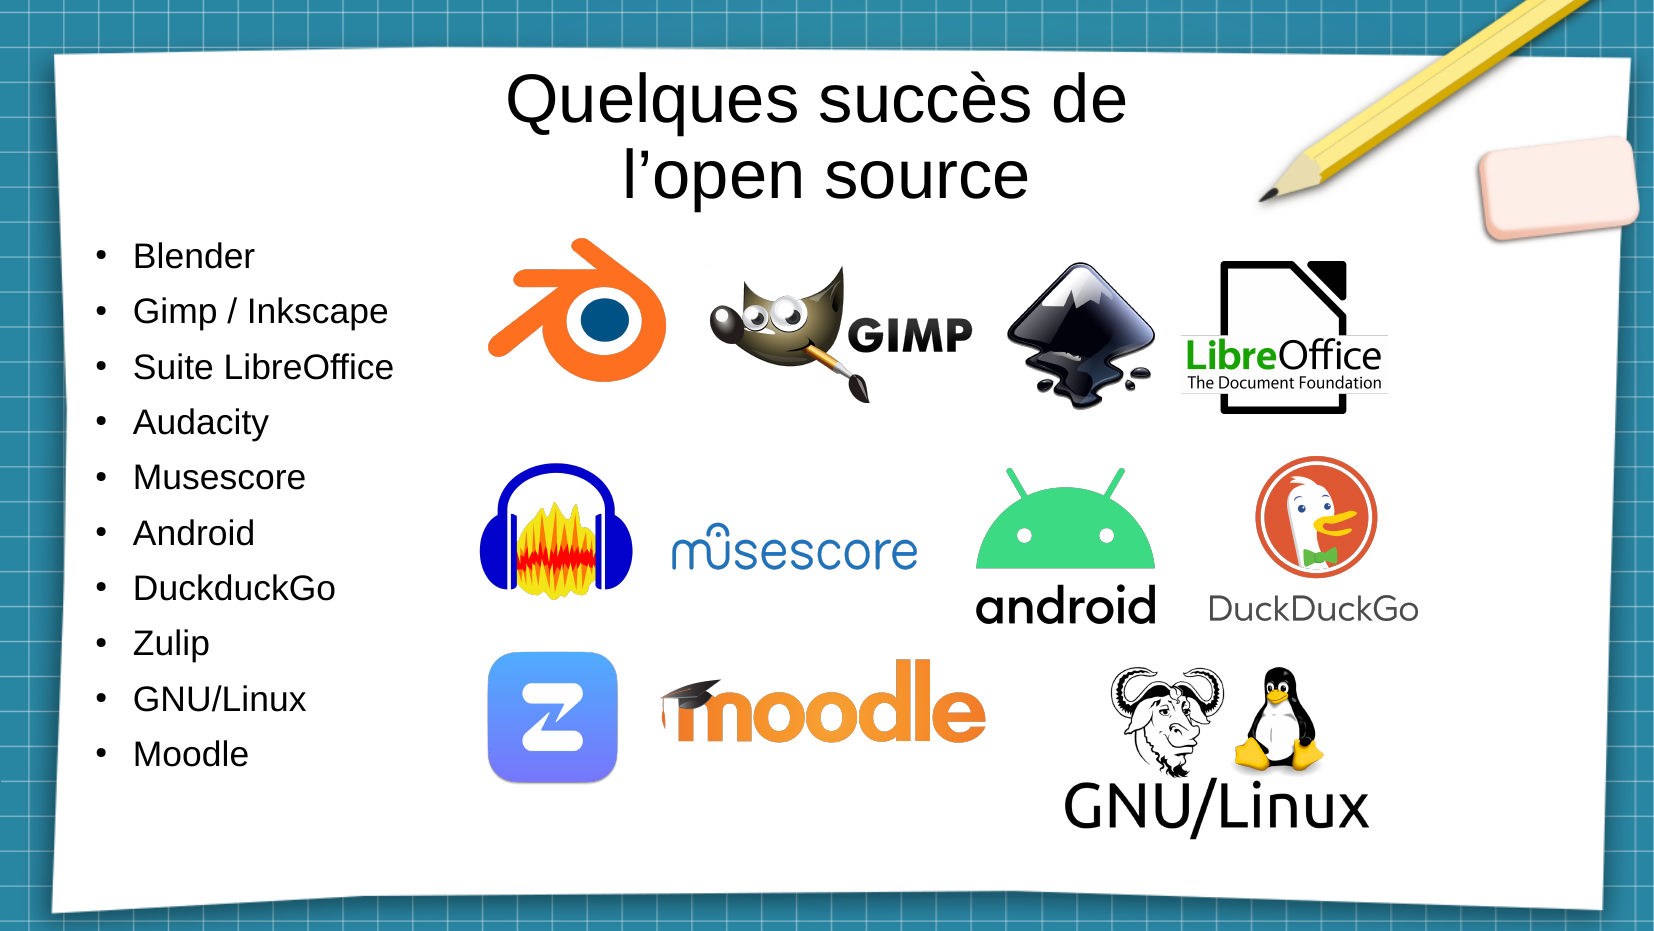

# Quelques succès de l’open source
Blender
Gimp / Inkscape
Suite LibreOffice
Audacity
Musescore
Android
DuckduckGo
Zulip
GNU/Linux
Moodle